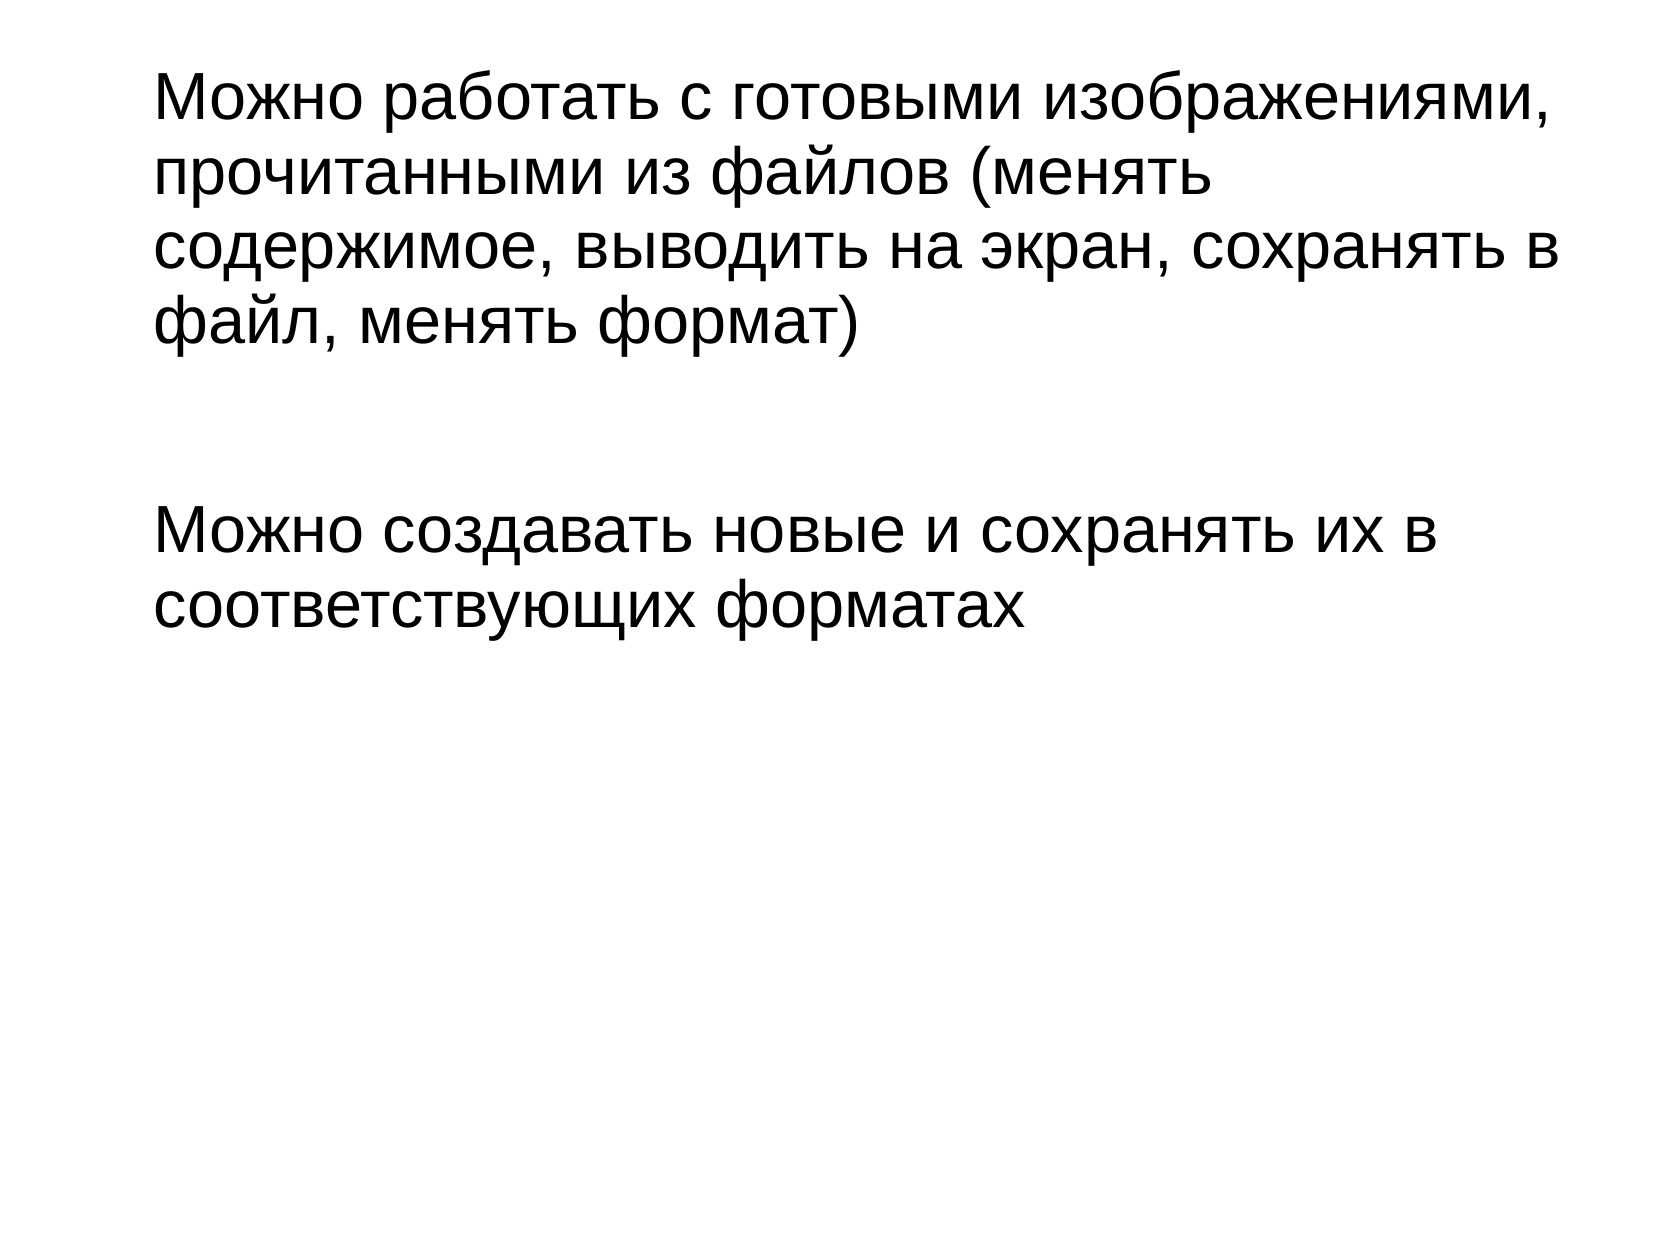

# Можно работать с готовыми изображениями, прочитанными из файлов (менять содержимое, выводить на экран, сохранять в файл, менять формат)
Можно создавать новые и сохранять их в соответствующих форматах